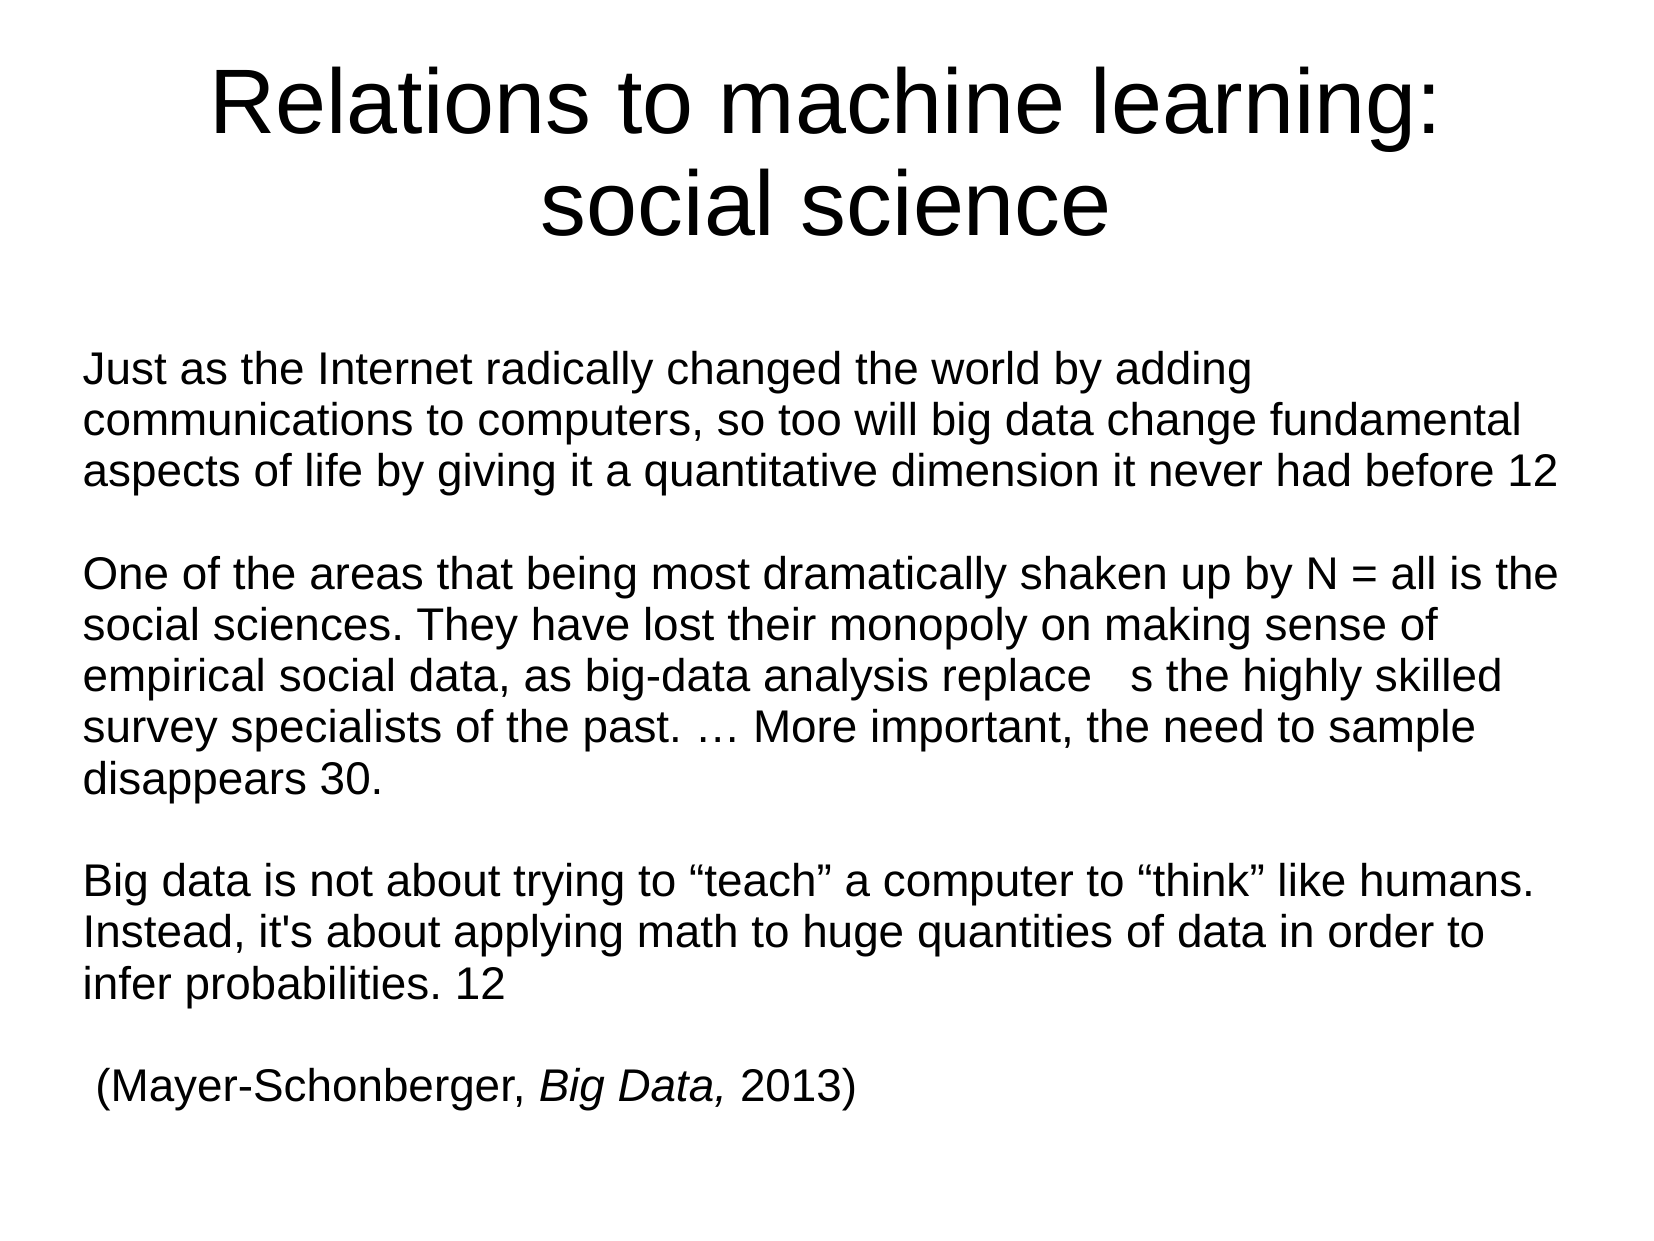

# Relations to machine learning: social science
Just as the Internet radically changed the world by adding communications to computers, so too will big data change fundamental aspects of life by giving it a quantitative dimension it never had before 12
One of the areas that being most dramatically shaken up by N = all is the social sciences. They have lost their monopoly on making sense of empirical social data, as big-data analysis replace s the highly skilled survey specialists of the past. … More important, the need to sample disappears 30.
Big data is not about trying to “teach” a computer to “think” like humans. Instead, it's about applying math to huge quantities of data in order to infer probabilities. 12
 (Mayer-Schonberger, Big Data, 2013)